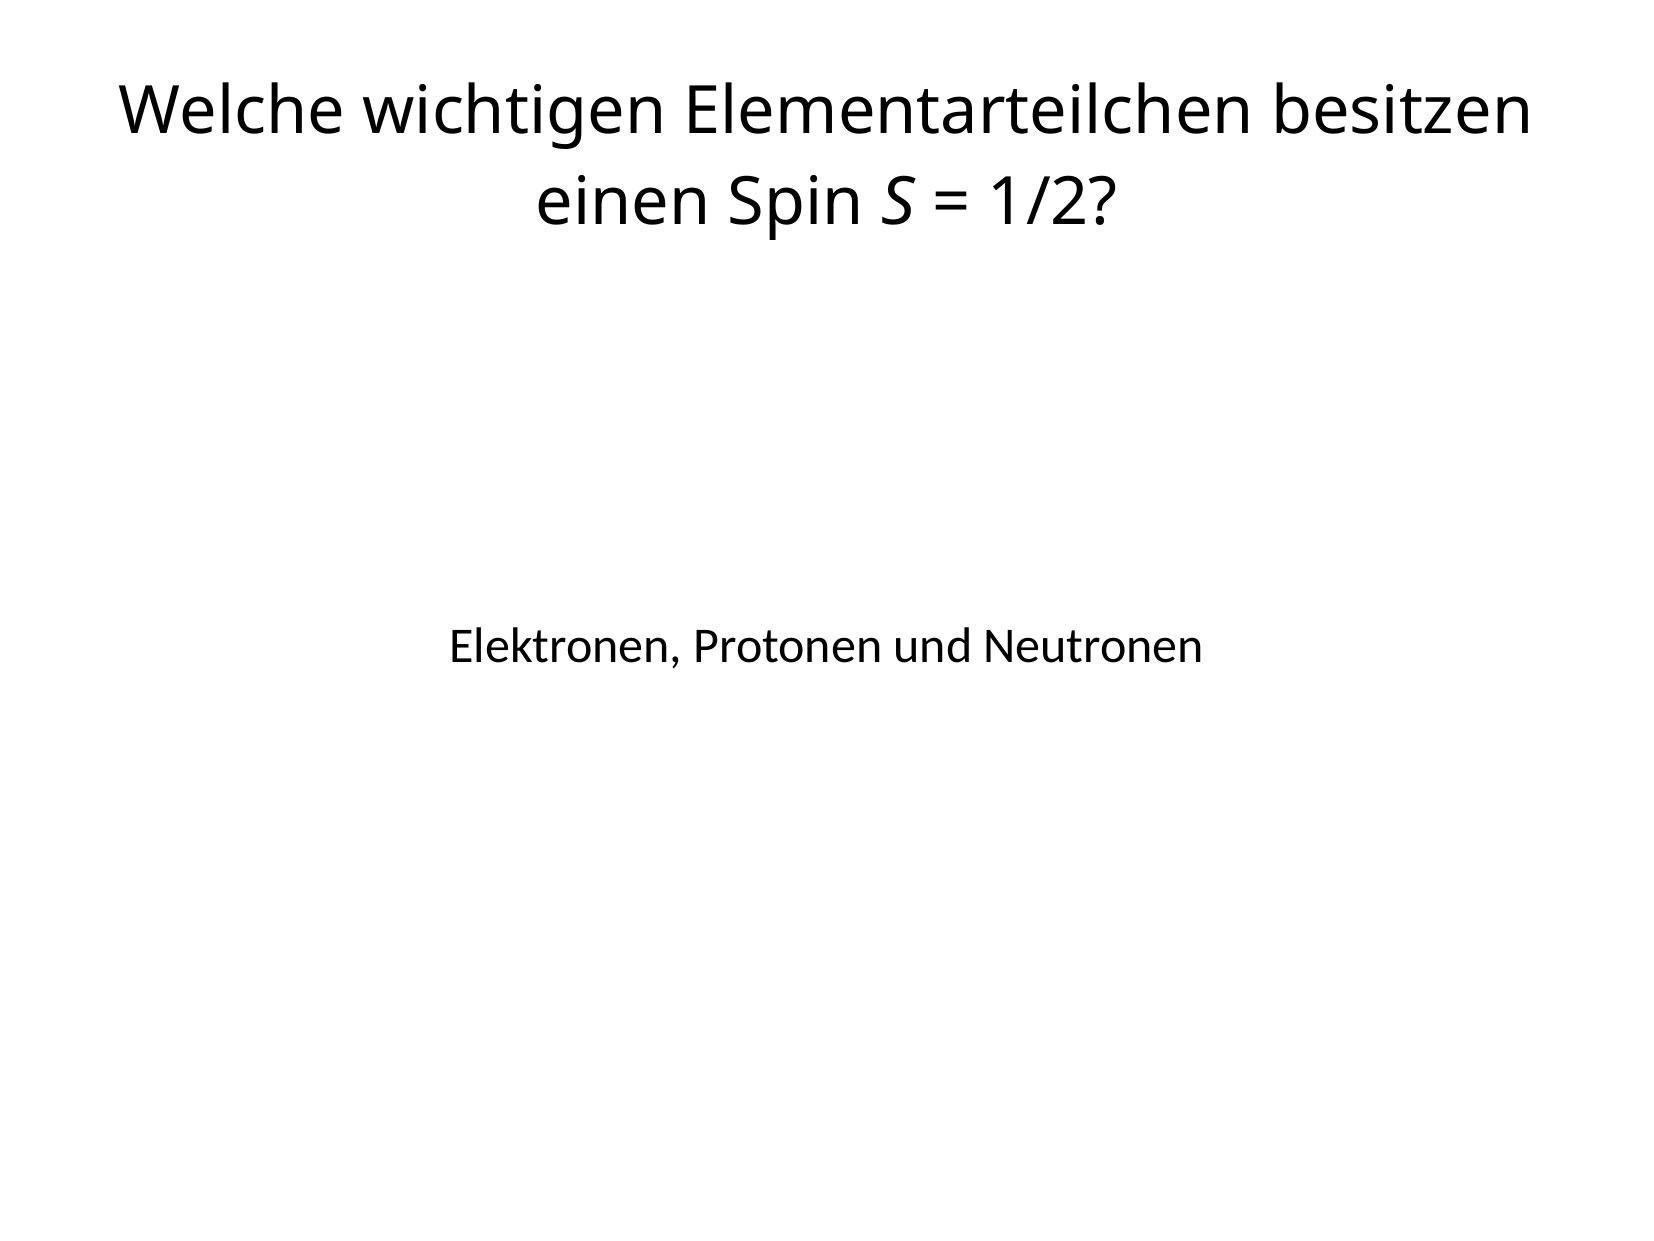

# Welche wichtigen Elementarteilchen besitzen einen Spin S = 1/2?
Elektronen, Protonen und Neutronen